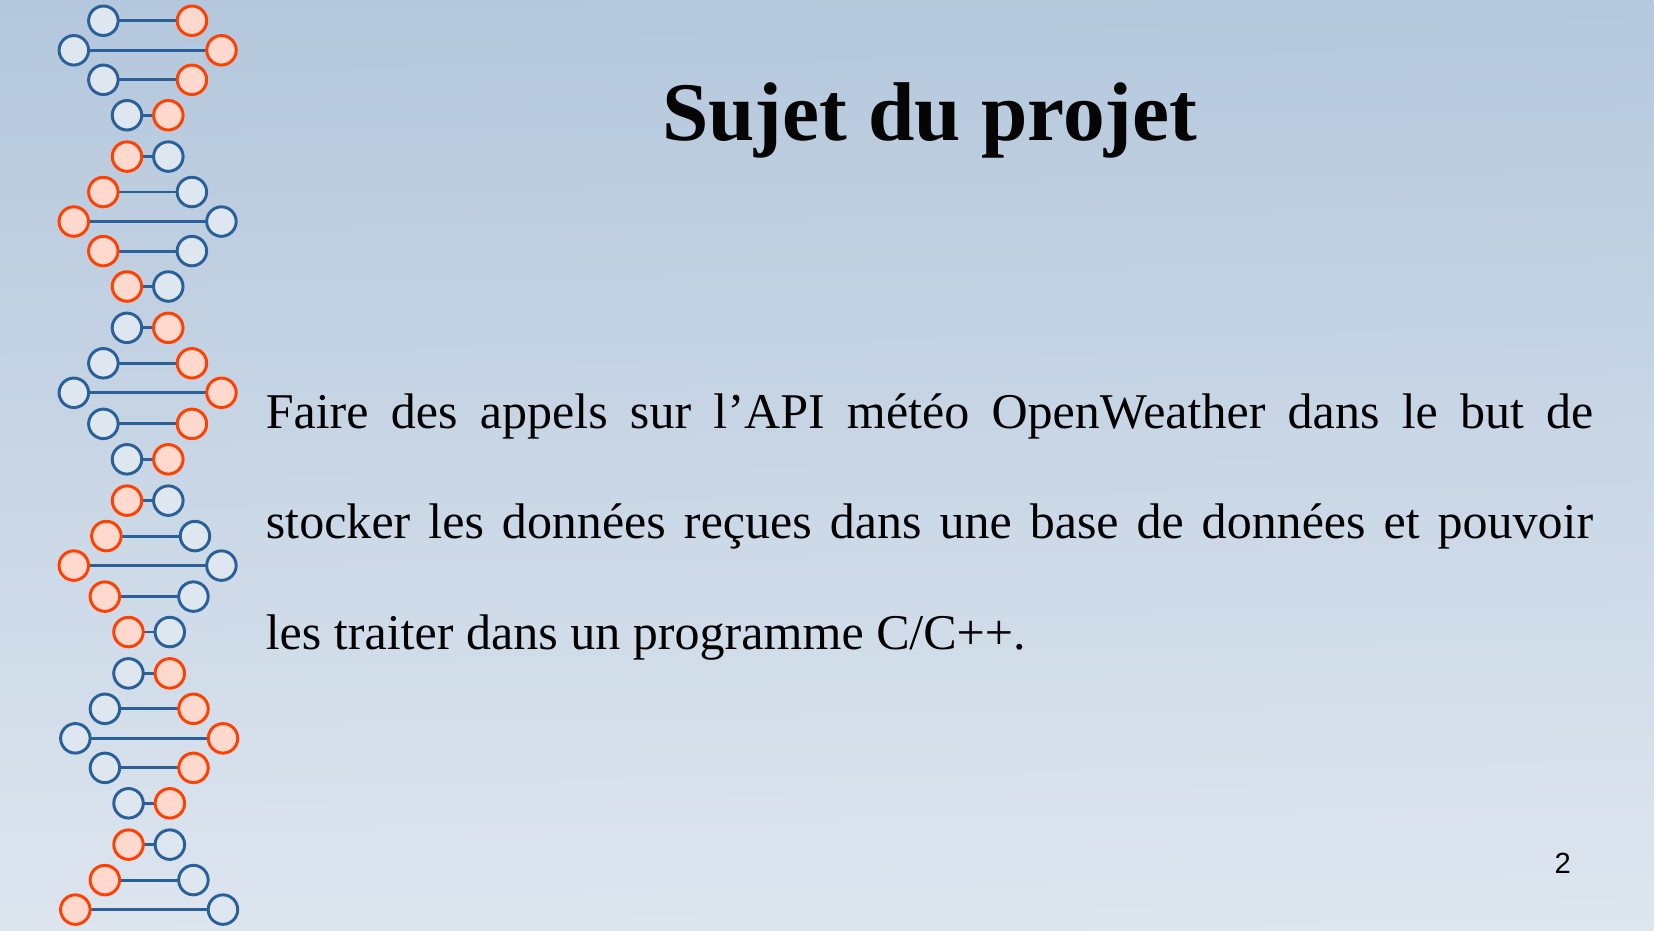

# Sujet du projet
Faire des appels sur l’API météo OpenWeather dans le but de stocker les données reçues dans une base de données et pouvoir les traiter dans un programme C/C++.
2